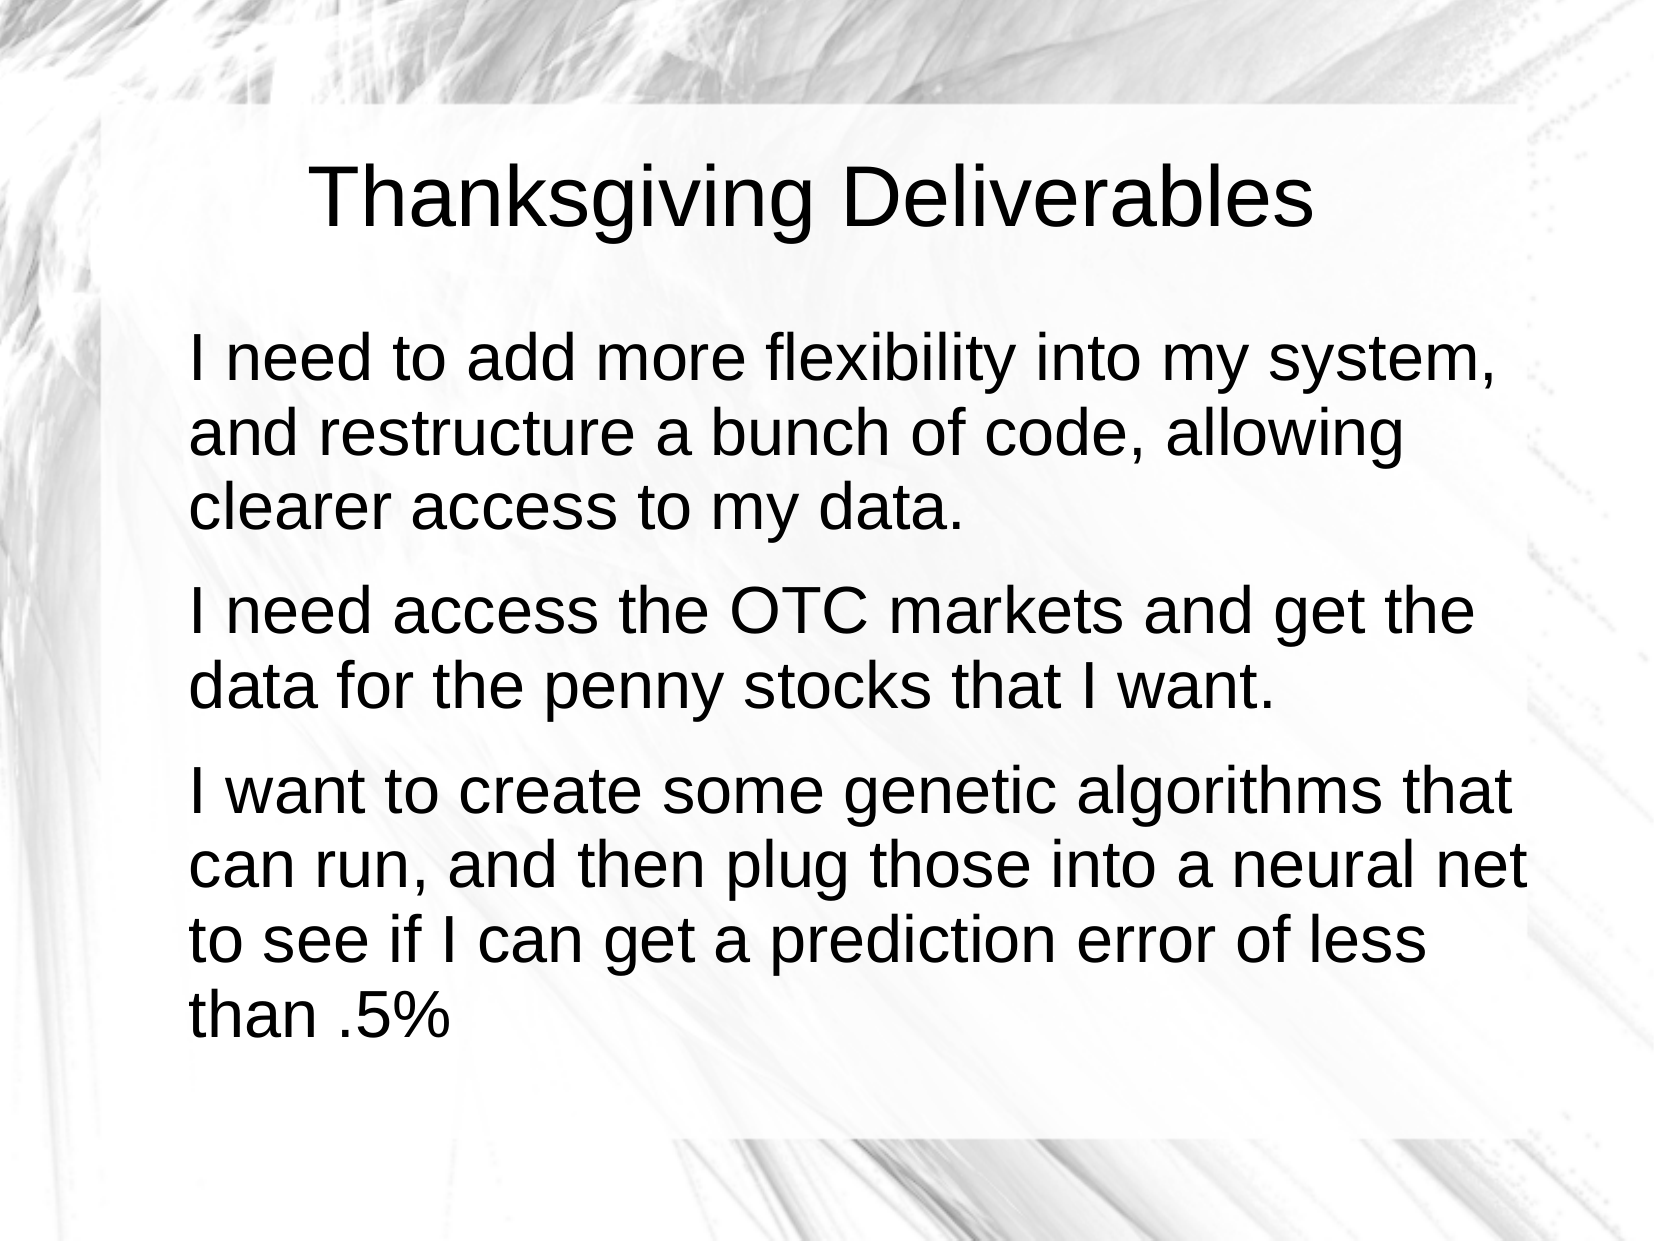

# Thanksgiving Deliverables
I need to add more flexibility into my system, and restructure a bunch of code, allowing clearer access to my data.
I need access the OTC markets and get the data for the penny stocks that I want.
I want to create some genetic algorithms that can run, and then plug those into a neural net to see if I can get a prediction error of less than .5%